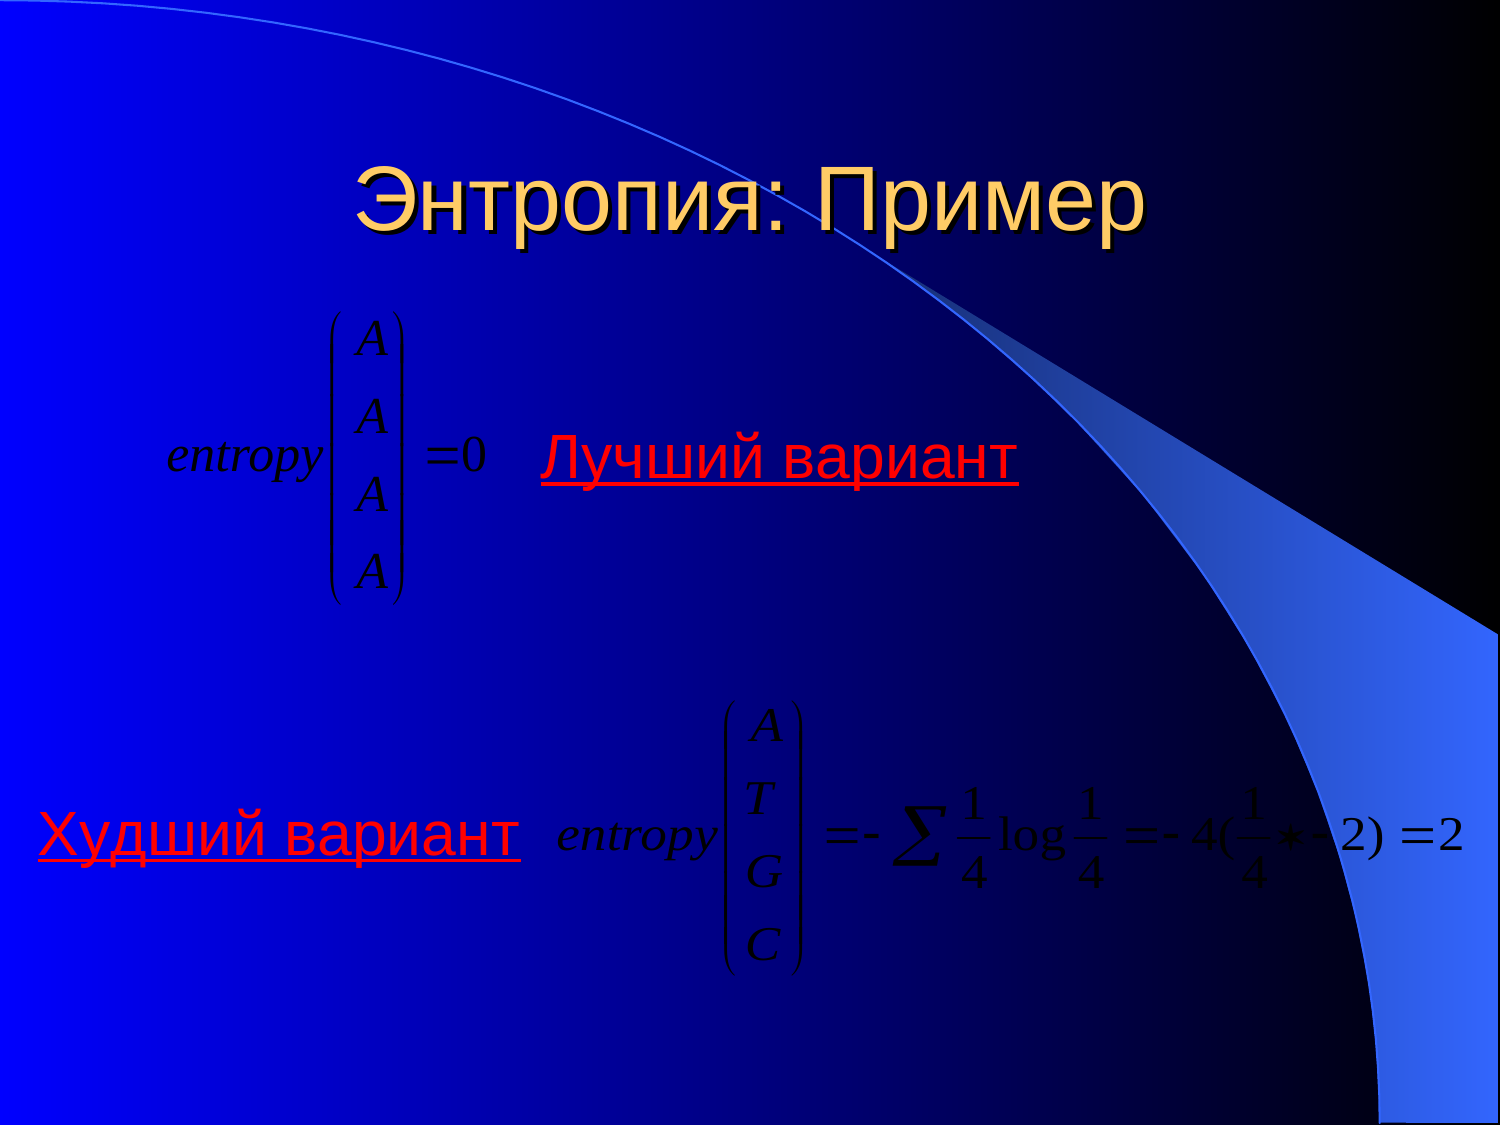

# Энтропия: Пример
Лучший вариант
Худший вариант